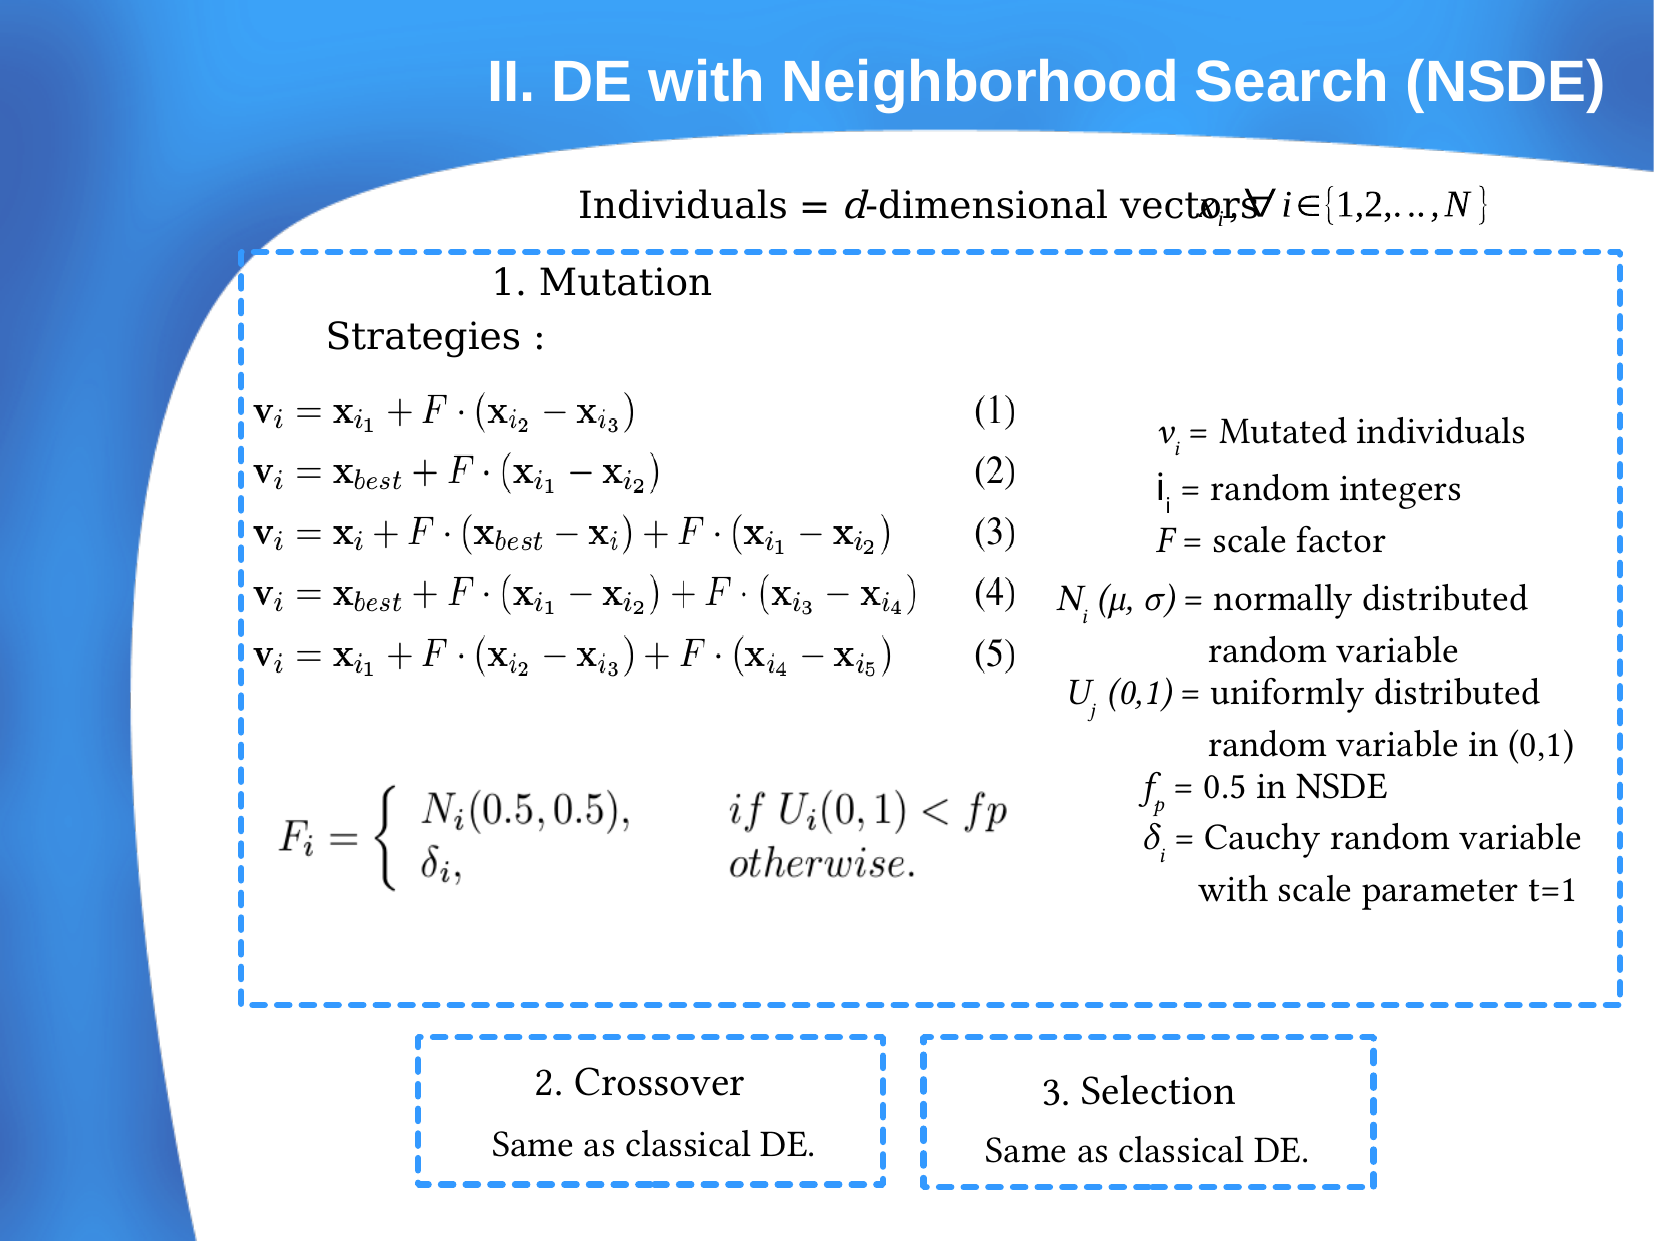

II. DE with Neighborhood Search (NSDE)
Individuals = d-dimensional vectors
1. Mutation
Strategies :
vi = Mutated individuals
ii = random integers
F = scale factor
Ni (μ, σ) = normally distributed
 random variable
 Uj (0,1) = uniformly distributed
 random variable in (0,1)
 fp = 0.5 in NSDE
 δi = Cauchy random variable
 with scale parameter t=1
2. Crossover
3. Selection
Same as classical DE.
Same as classical DE.